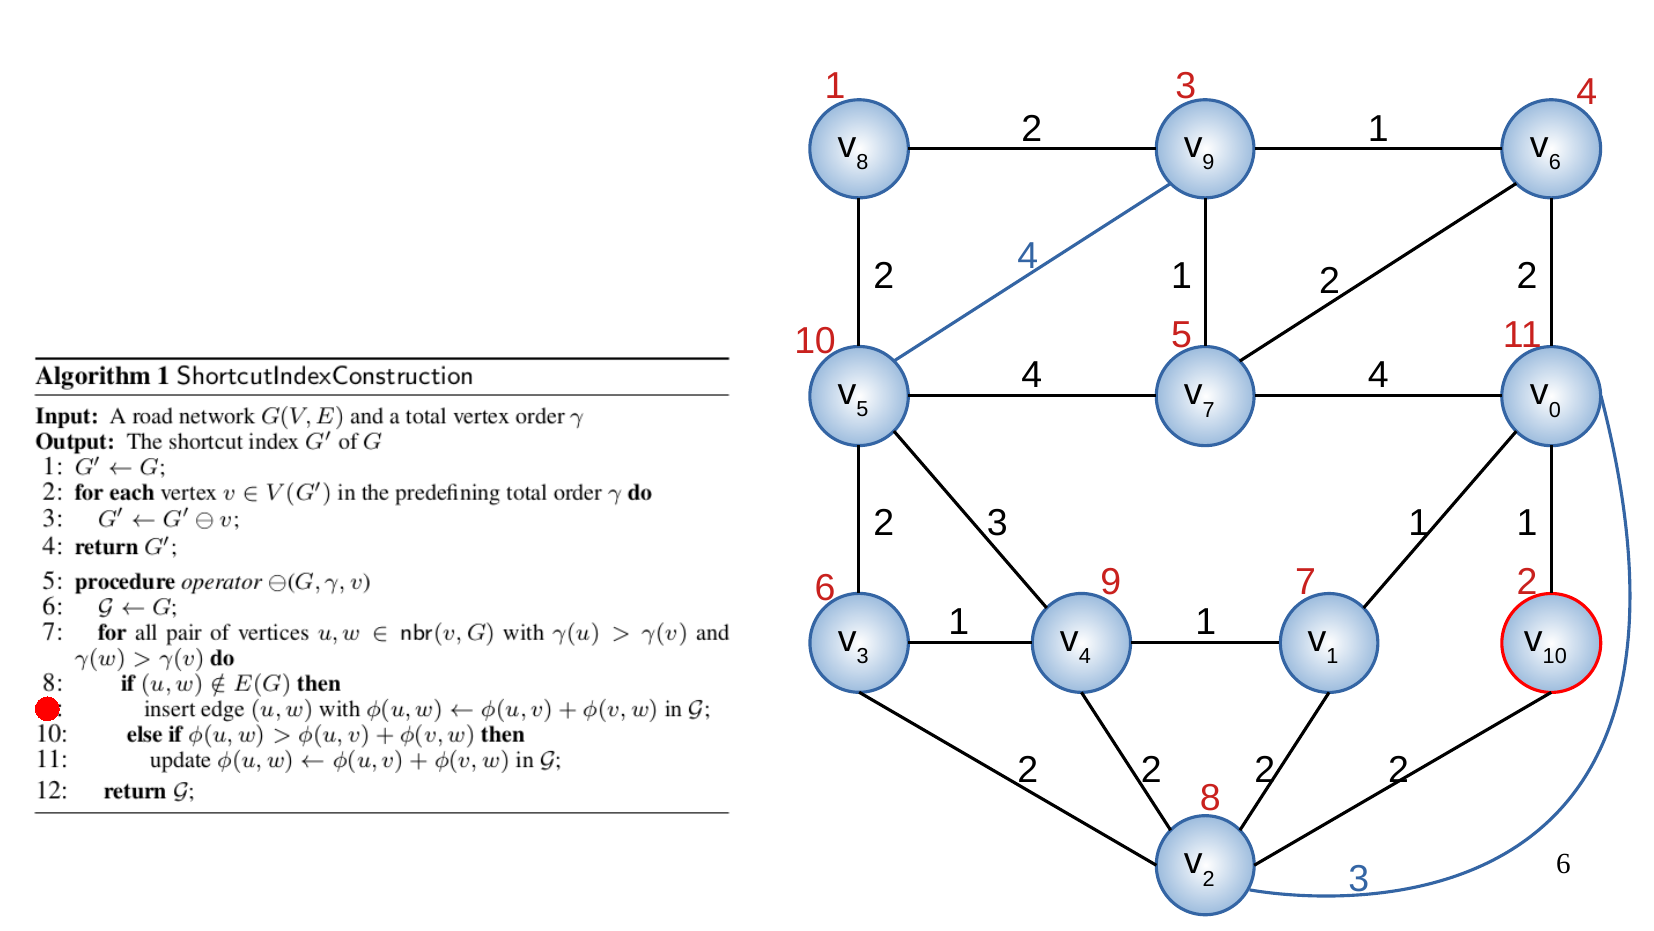

1
3
4
v8
2
v9
1
v6
4
2
1
2
2
5
11
10
4
4
v5
v7
v0
2
3
1
1
9
7
2
6
1
1
v3
v4
v1
v10
2
2
2
2
8
v2
6
3